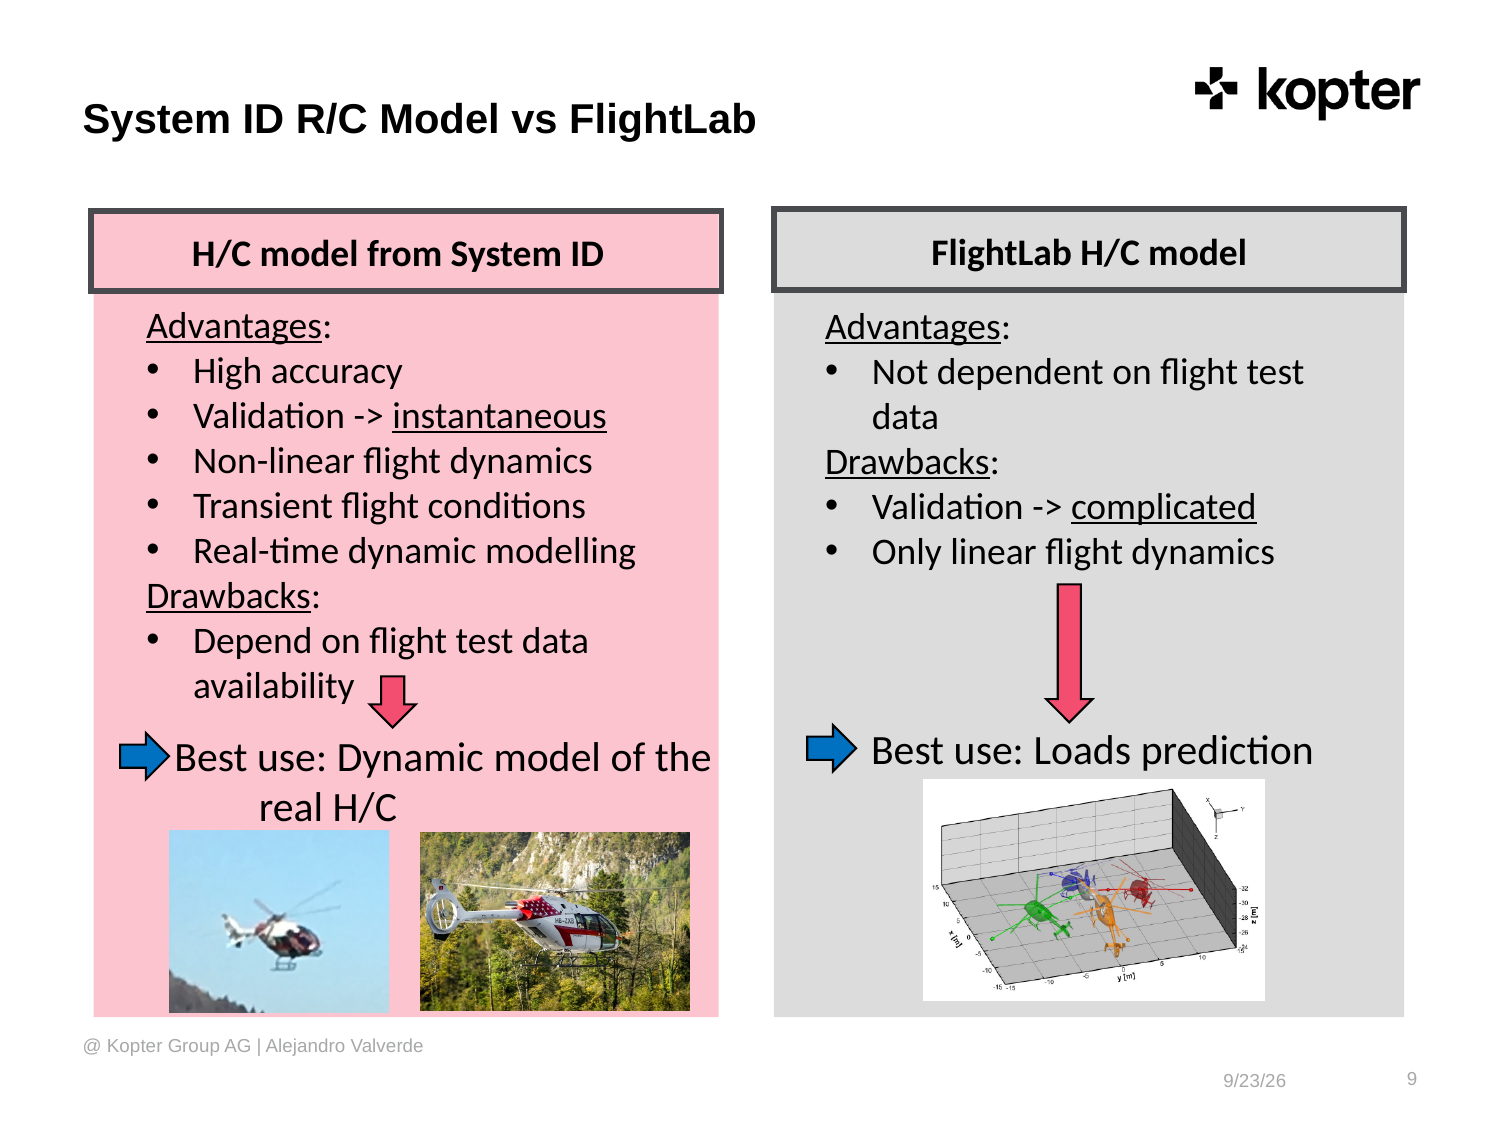

# System ID R/C Model vs FlightLab
FlightLab H/C model
H/C model from System ID
Advantages:
High accuracy
Validation -> instantaneous
Non-linear flight dynamics
Transient flight conditions
Real-time dynamic modelling
Drawbacks:
Depend on flight test data availability
Advantages:
Not dependent on flight test data
Drawbacks:
Validation -> complicated
Only linear flight dynamics
Best use: Loads prediction
Best use: Dynamic model of the
	 real H/C
@ Kopter Group AG | Alejandro Valverde